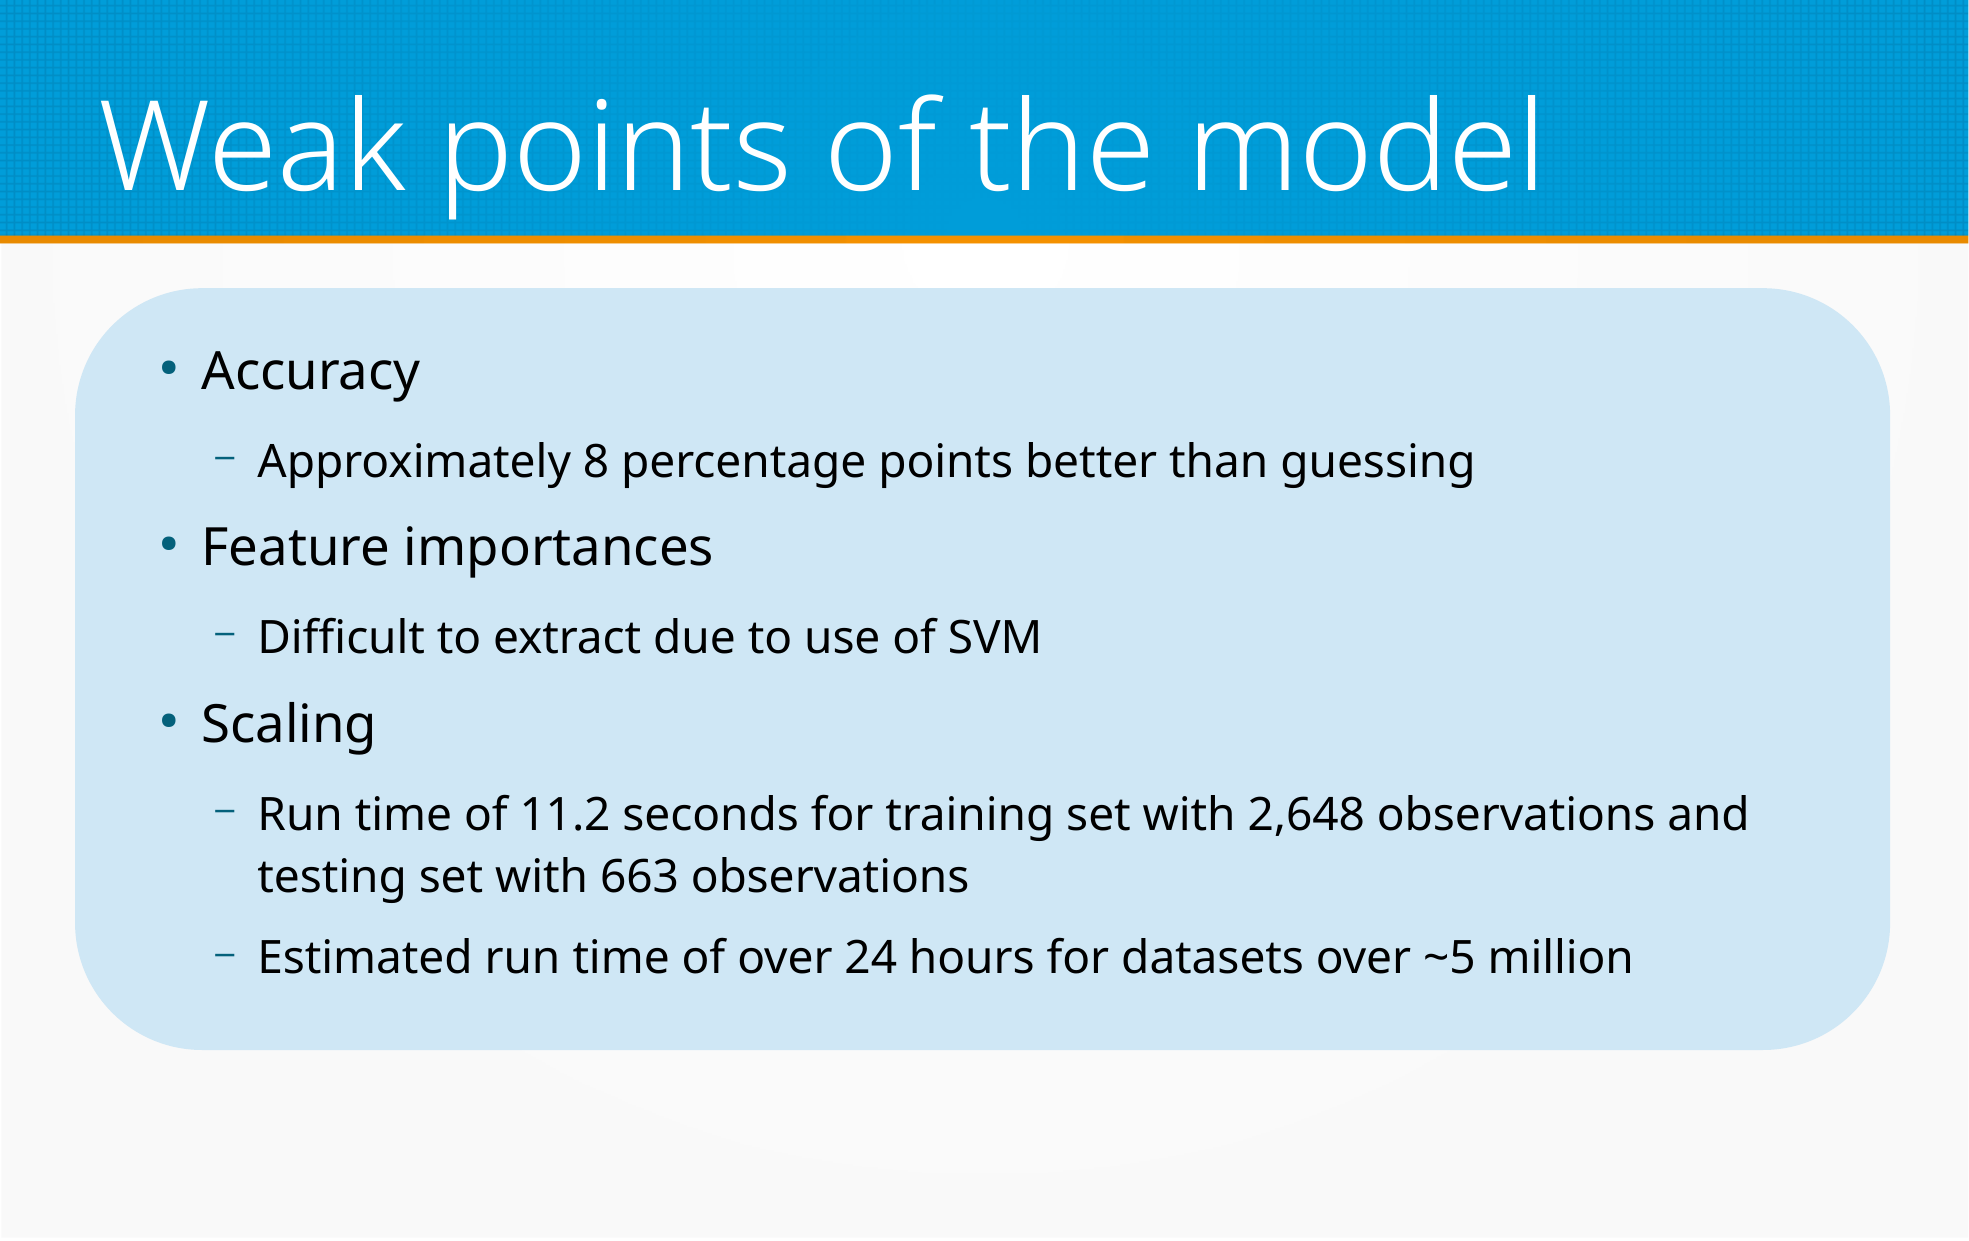

# Weak points of the model
Accuracy
Approximately 8 percentage points better than guessing
Feature importances
Difficult to extract due to use of SVM
Scaling
Run time of 11.2 seconds for training set with 2,648 observations and testing set with 663 observations
Estimated run time of over 24 hours for datasets over ~5 million